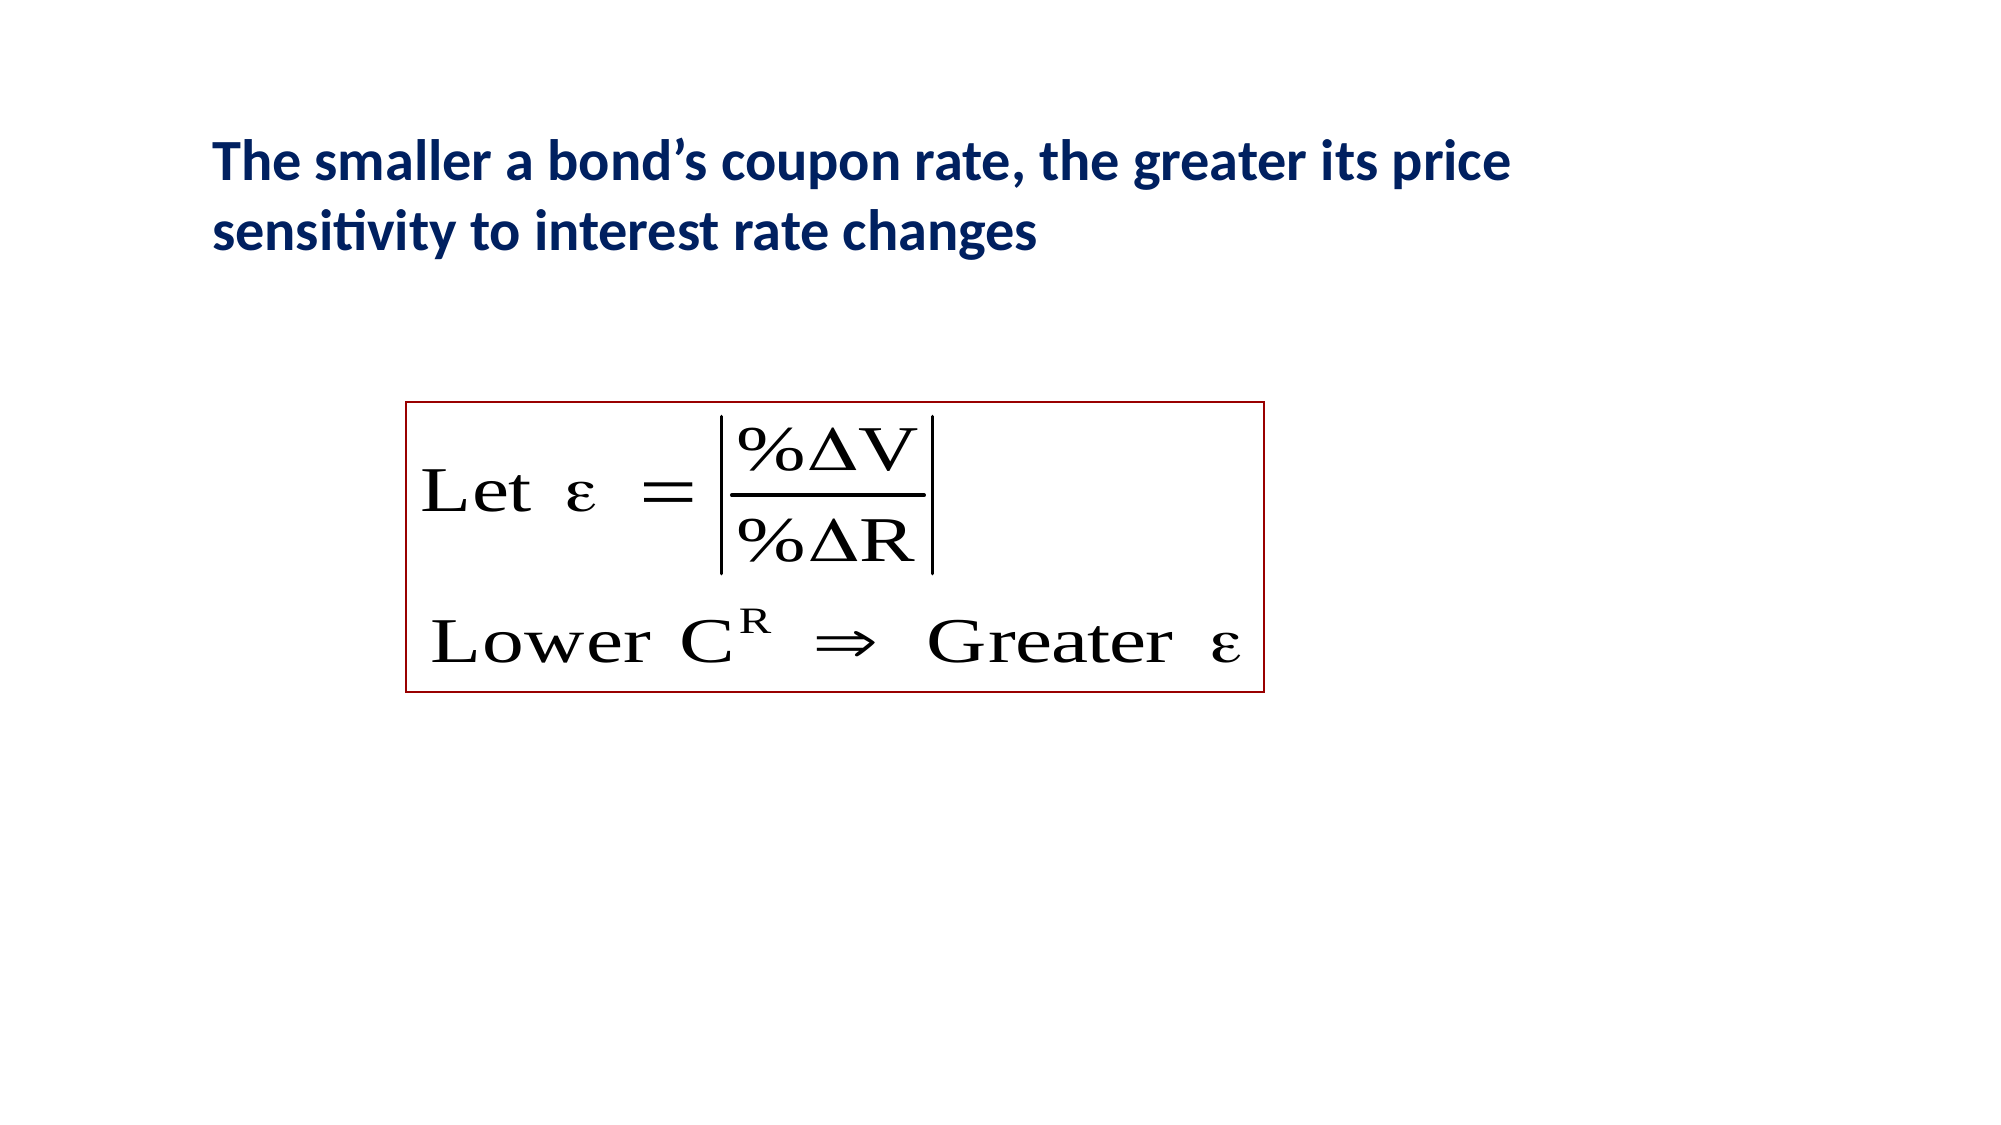

The smaller a bond’s coupon rate, the greater its price sensitivity to interest rate changes